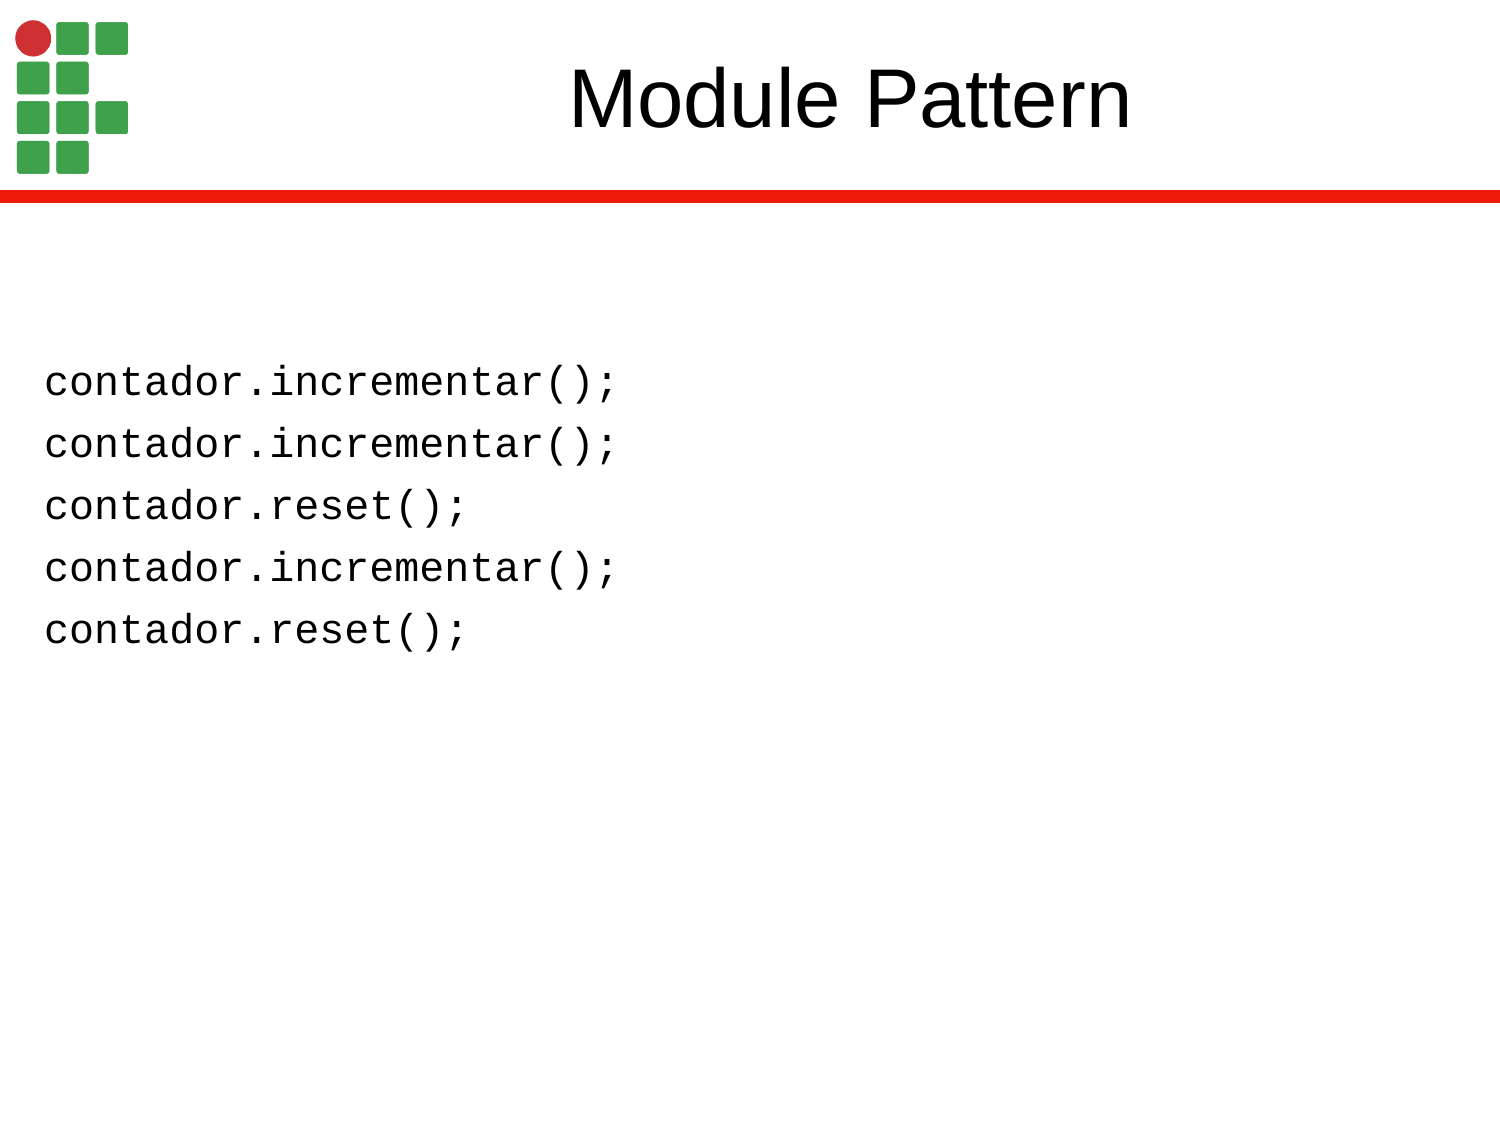

# Module Pattern
contador.incrementar();
contador.incrementar();
contador.reset();
contador.incrementar();
contador.reset();